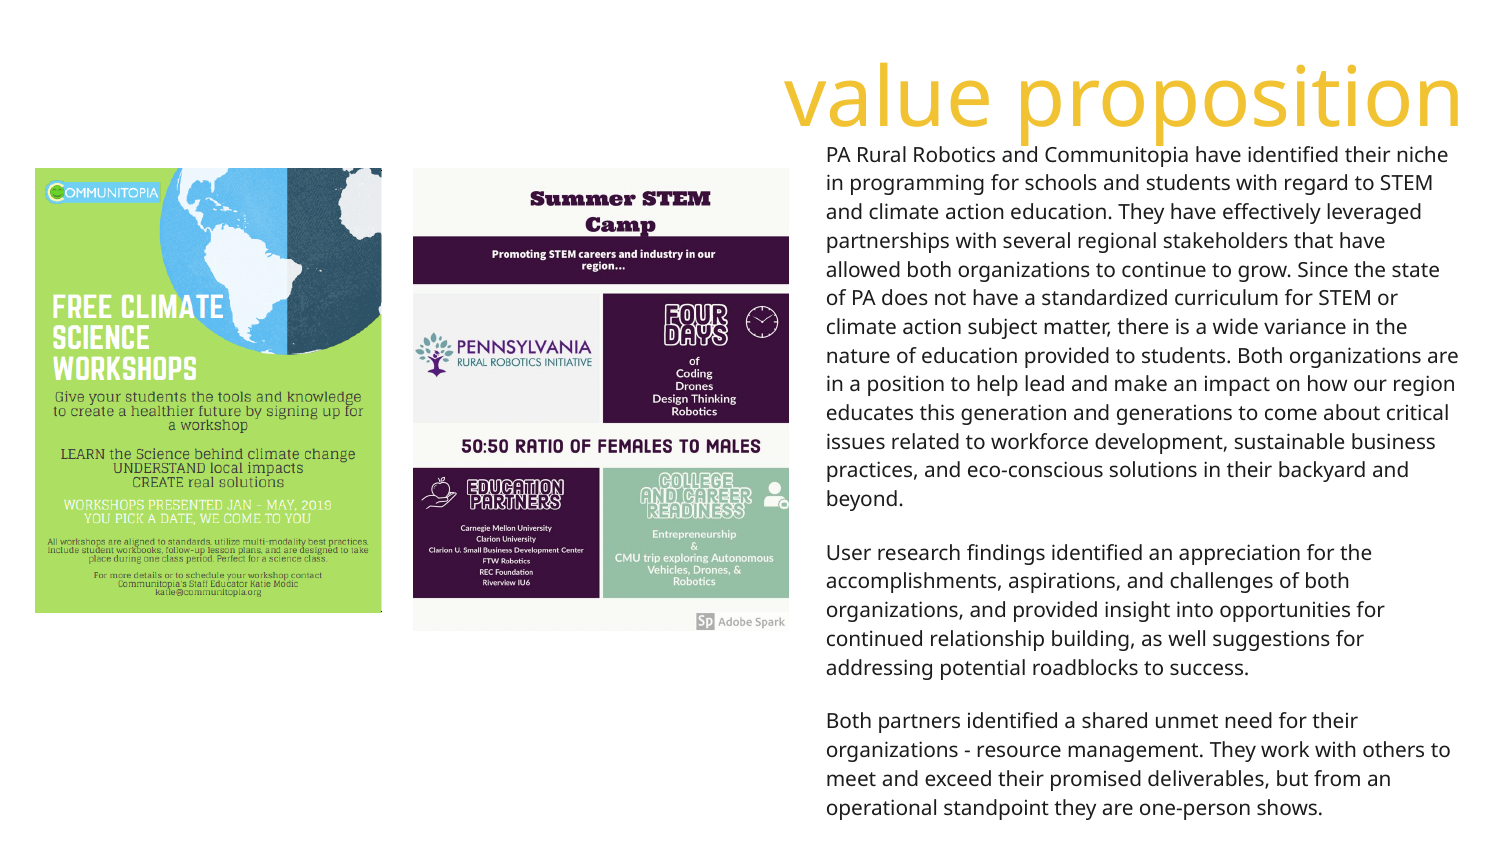

value proposition
PA Rural Robotics and Communitopia have identified their niche in programming for schools and students with regard to STEM and climate action education. They have effectively leveraged partnerships with several regional stakeholders that have allowed both organizations to continue to grow. Since the state of PA does not have a standardized curriculum for STEM or climate action subject matter, there is a wide variance in the nature of education provided to students. Both organizations are in a position to help lead and make an impact on how our region educates this generation and generations to come about critical issues related to workforce development, sustainable business practices, and eco-conscious solutions in their backyard and beyond.
User research findings identified an appreciation for the accomplishments, aspirations, and challenges of both organizations, and provided insight into opportunities for continued relationship building, as well suggestions for addressing potential roadblocks to success.
Both partners identified a shared unmet need for their organizations - resource management. They work with others to meet and exceed their promised deliverables, but from an operational standpoint they are one-person shows.